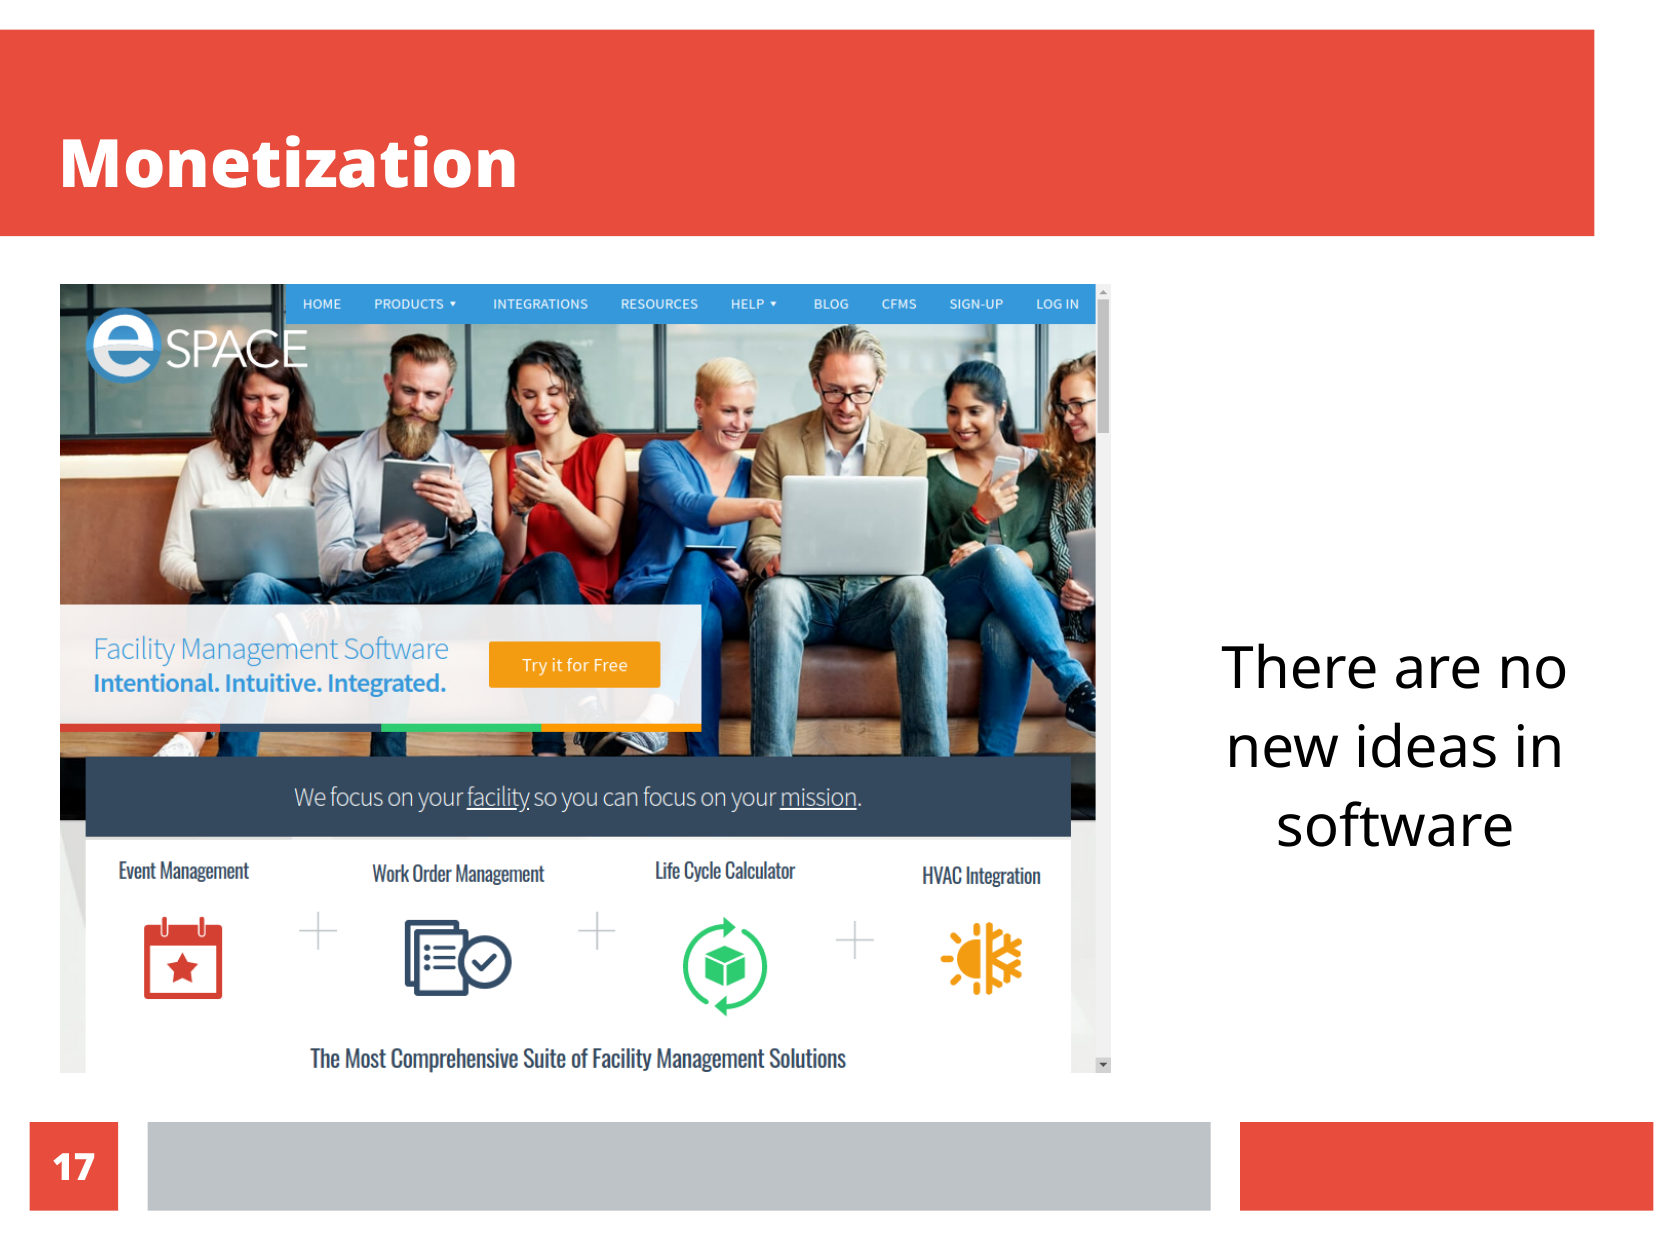

# Monetization
There are no new ideas in software
17